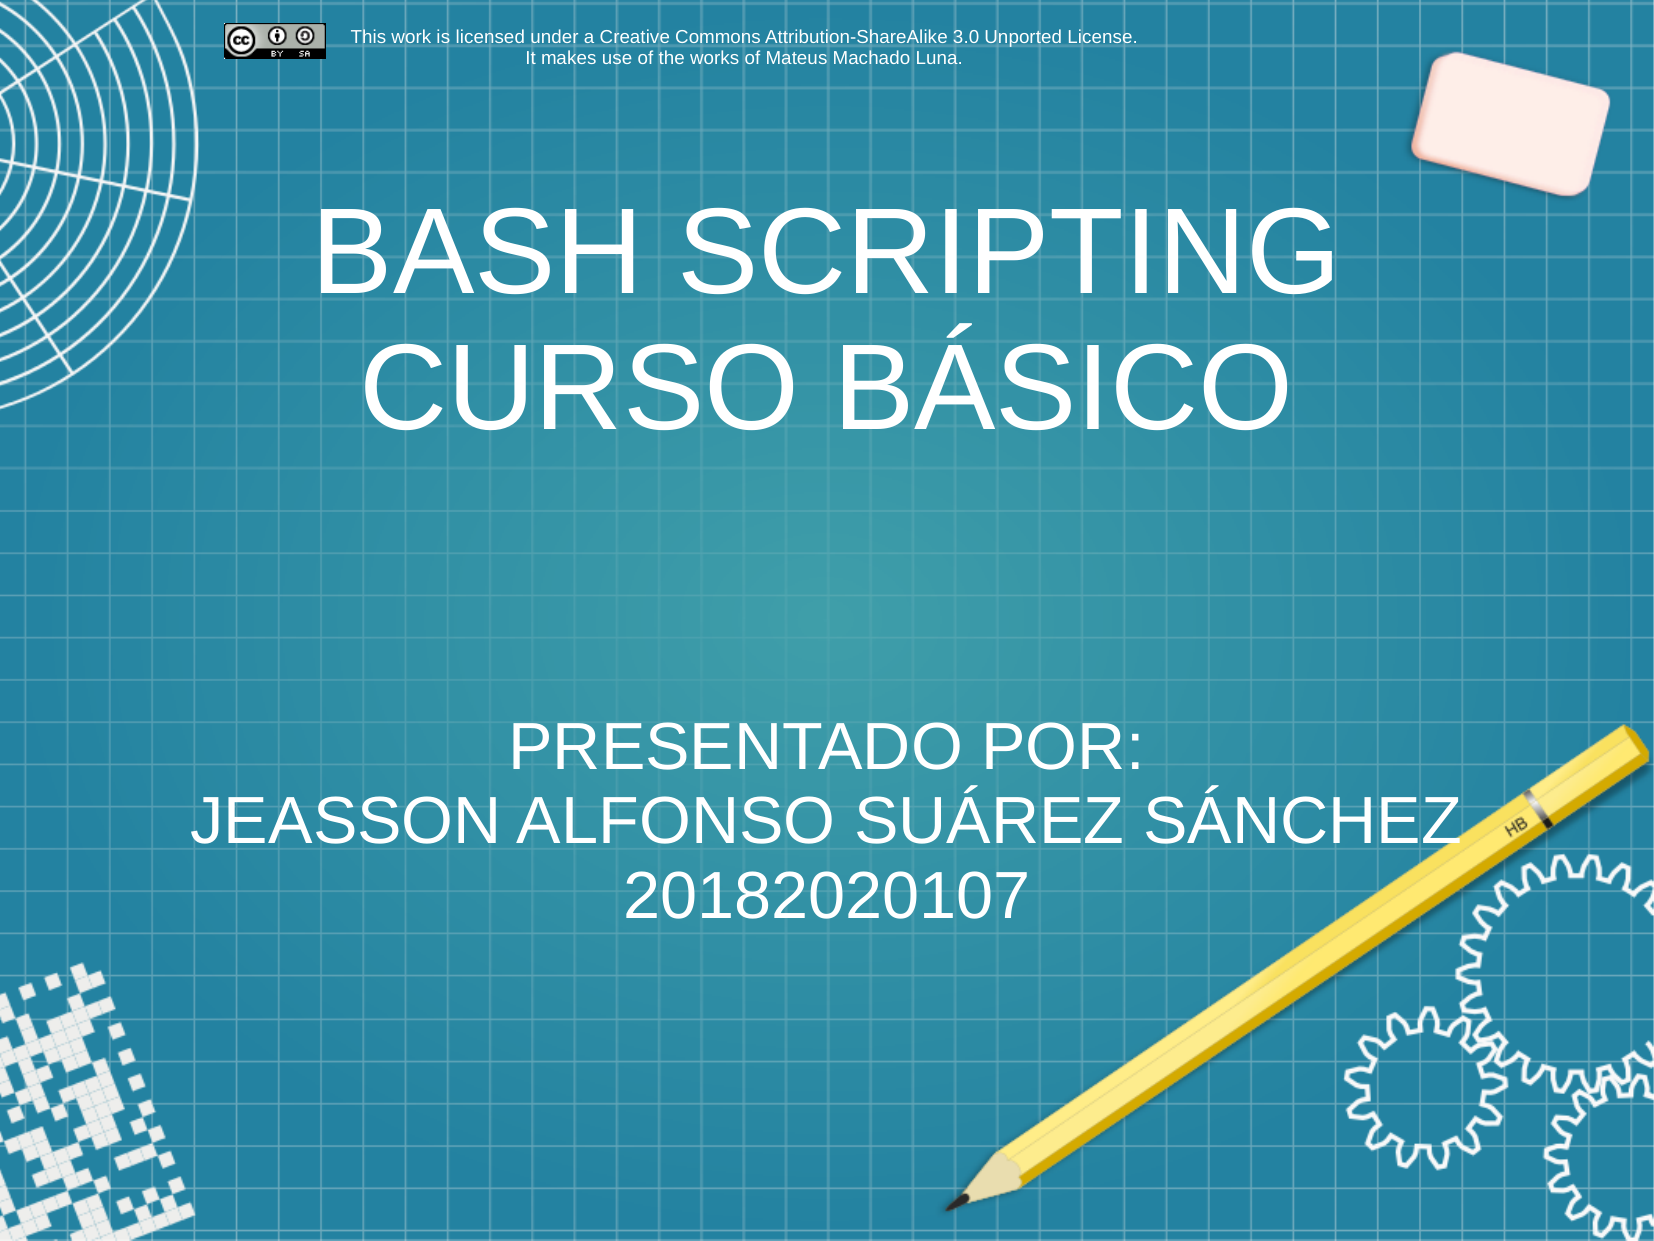

This work is licensed under a Creative Commons Attribution-ShareAlike 3.0 Unported License.
It makes use of the works of Mateus Machado Luna.
# BASH SCRIPTING CURSO BÁSICO
PRESENTADO POR:
JEASSON ALFONSO SUÁREZ SÁNCHEZ
20182020107